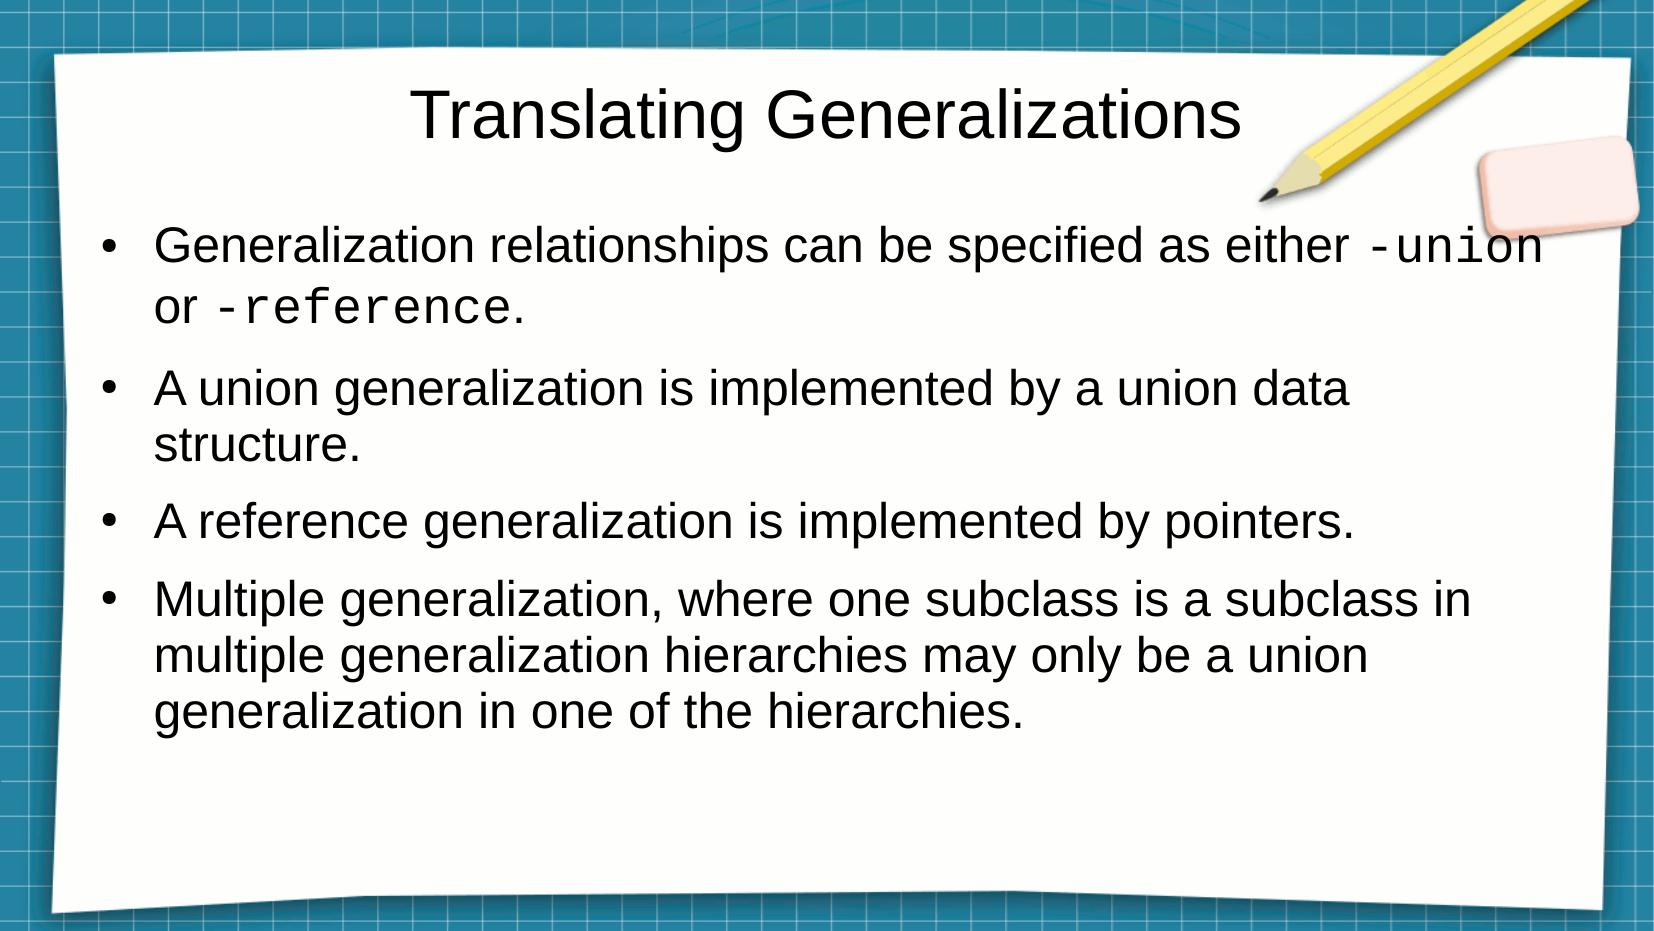

# Translating Generalizations
Generalization relationships can be specified as either -union or -reference.
A union generalization is implemented by a union data structure.
A reference generalization is implemented by pointers.
Multiple generalization, where one subclass is a subclass in multiple generalization hierarchies may only be a union generalization in one of the hierarchies.